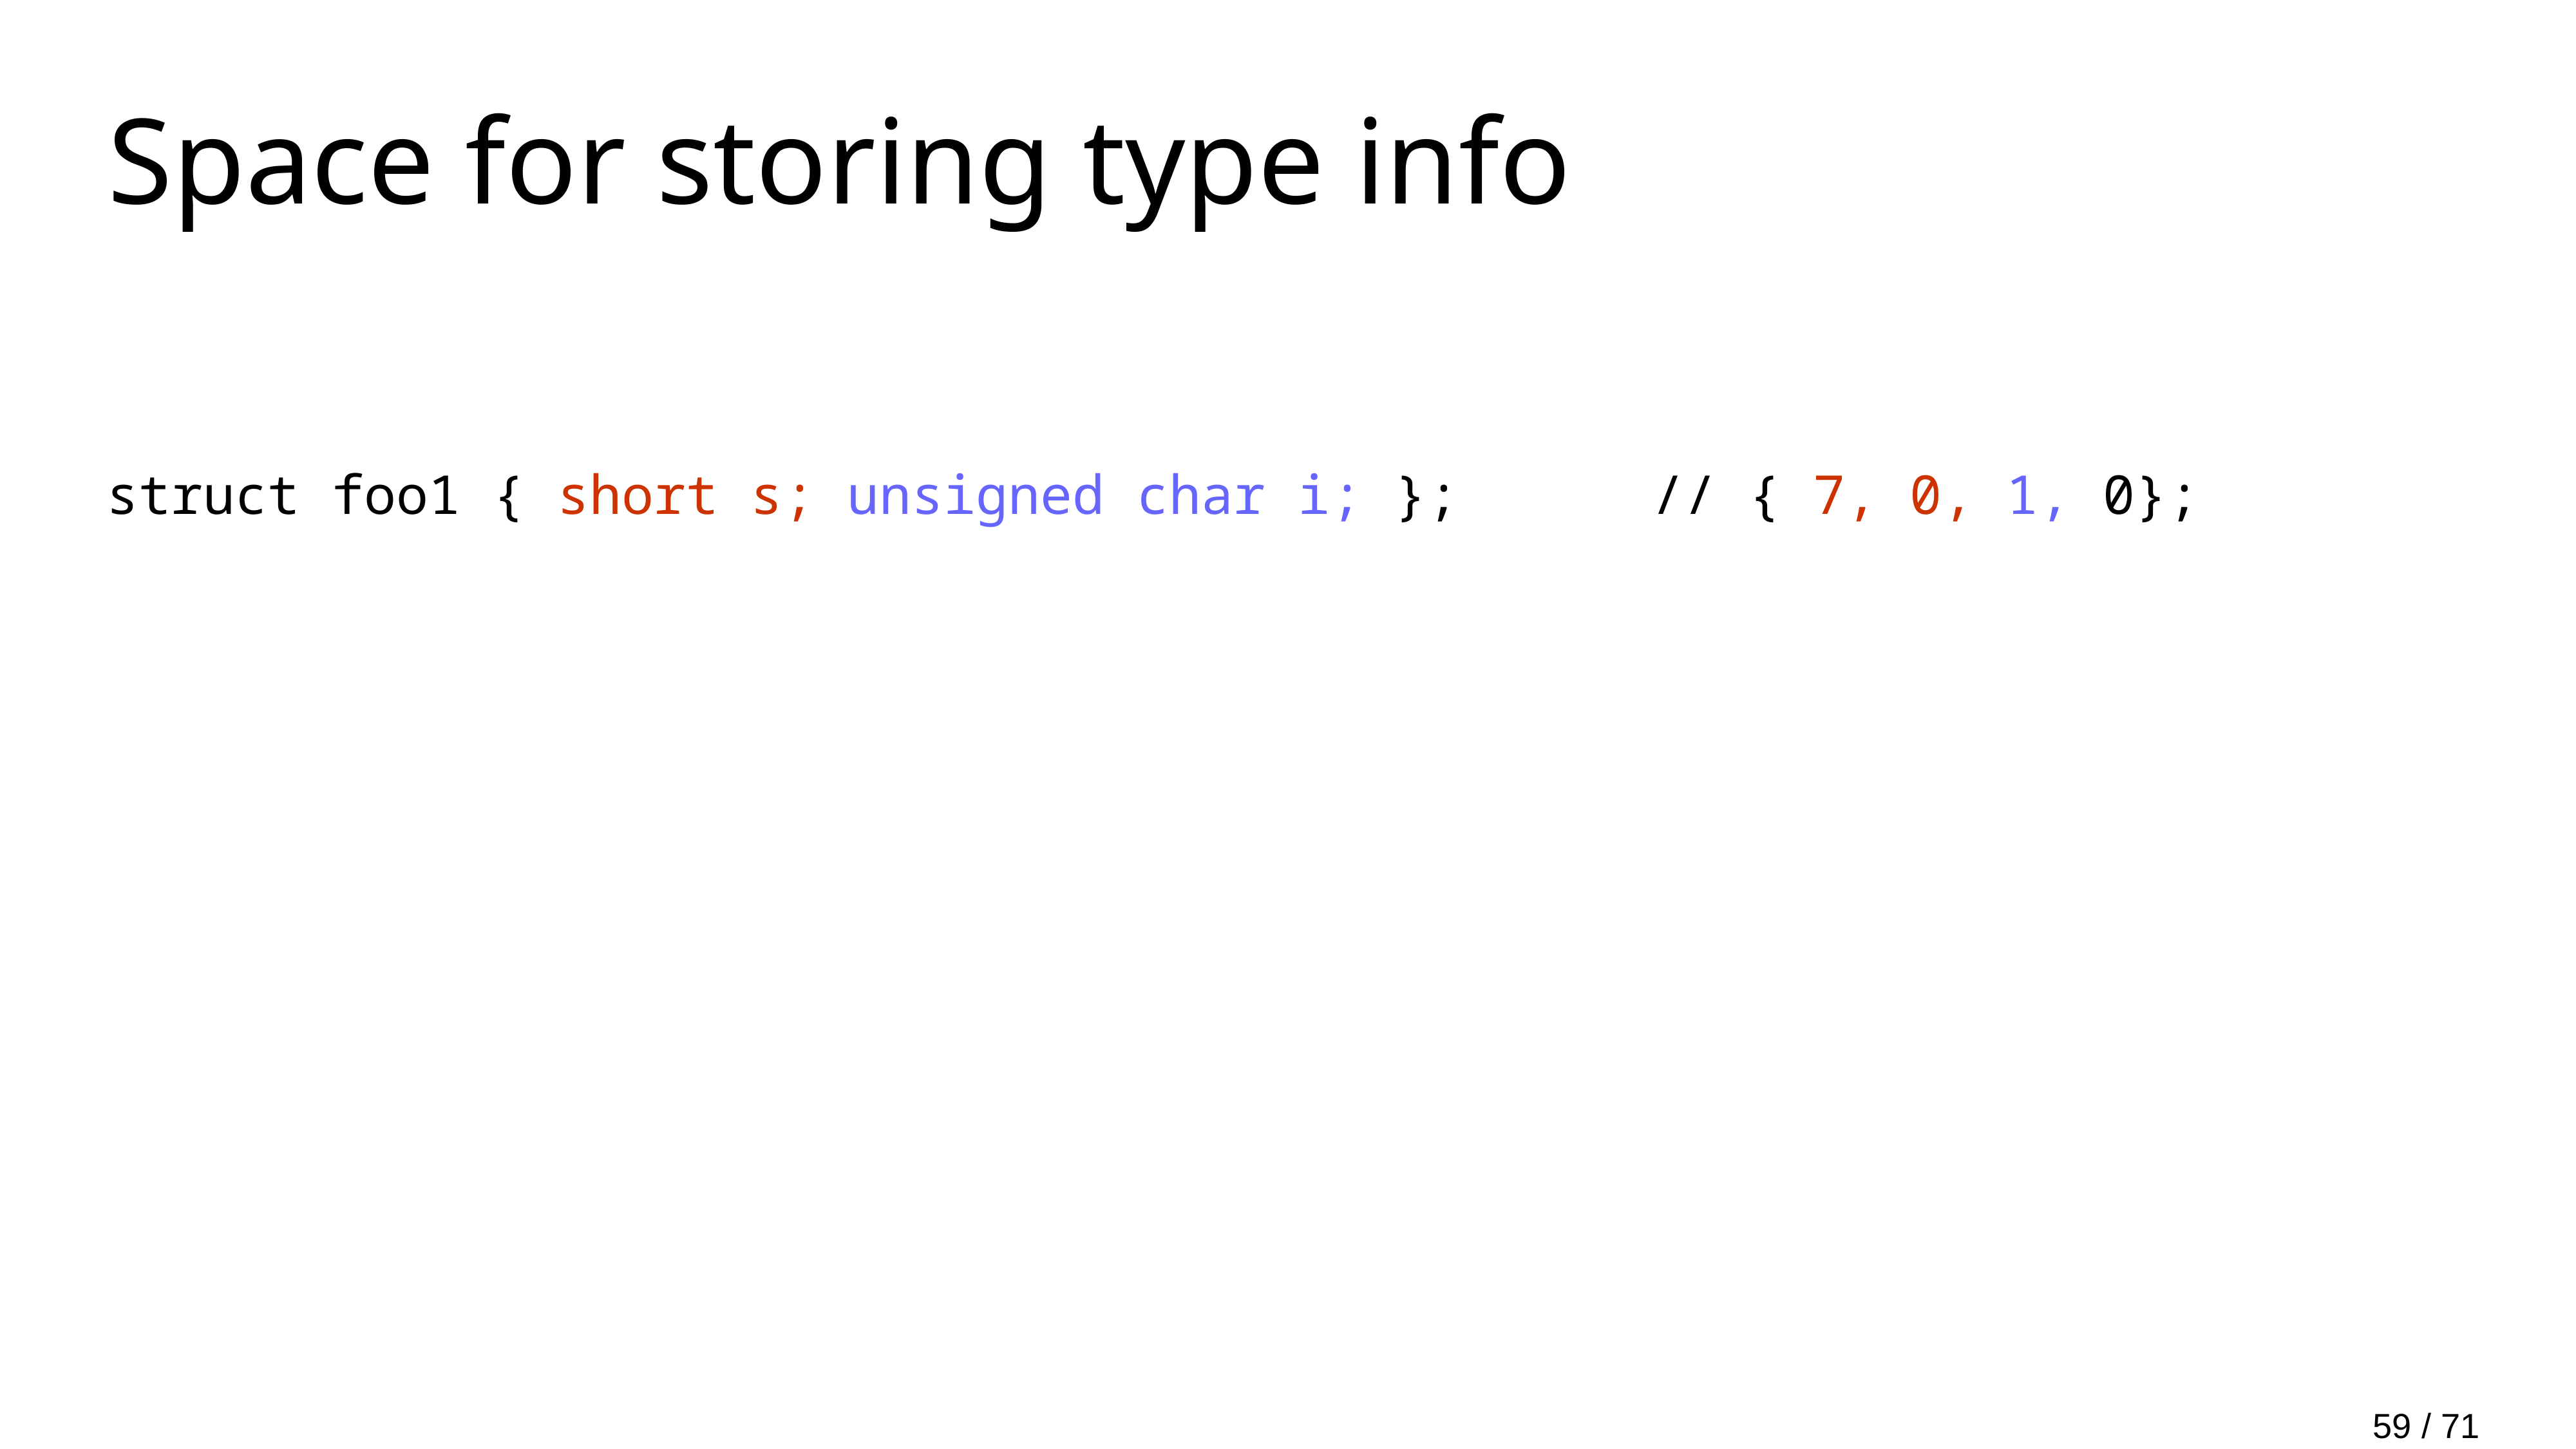

# Space for storing type info
struct foo1 { short s; unsigned char i; };					// { 7, 0, 1, 0};